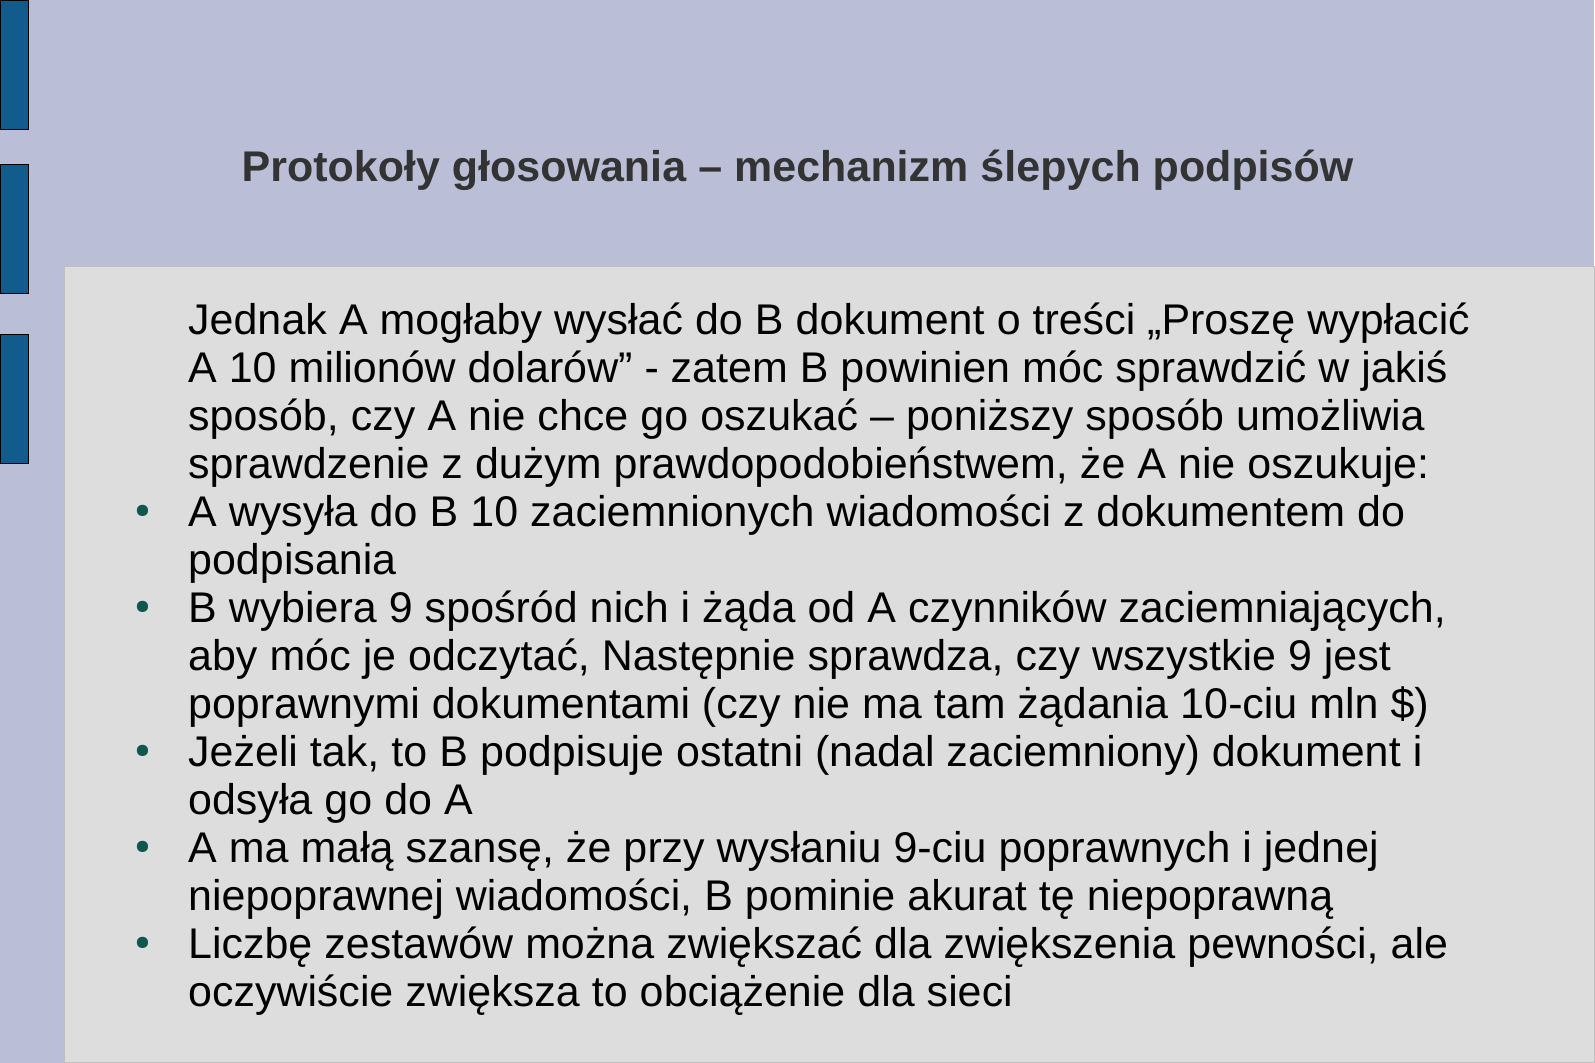

# Protokoły głosowania – mechanizm ślepych podpisów
Jednak A mogłaby wysłać do B dokument o treści „Proszę wypłacić A 10 milionów dolarów” - zatem B powinien móc sprawdzić w jakiś sposób, czy A nie chce go oszukać – poniższy sposób umożliwia sprawdzenie z dużym prawdopodobieństwem, że A nie oszukuje:
A wysyła do B 10 zaciemnionych wiadomości z dokumentem do podpisania
B wybiera 9 spośród nich i żąda od A czynników zaciemniających, aby móc je odczytać, Następnie sprawdza, czy wszystkie 9 jest poprawnymi dokumentami (czy nie ma tam żądania 10-ciu mln $)
Jeżeli tak, to B podpisuje ostatni (nadal zaciemniony) dokument i odsyła go do A
A ma małą szansę, że przy wysłaniu 9-ciu poprawnych i jednej niepoprawnej wiadomości, B pominie akurat tę niepoprawną
Liczbę zestawów można zwiększać dla zwiększenia pewności, ale oczywiście zwiększa to obciążenie dla sieci